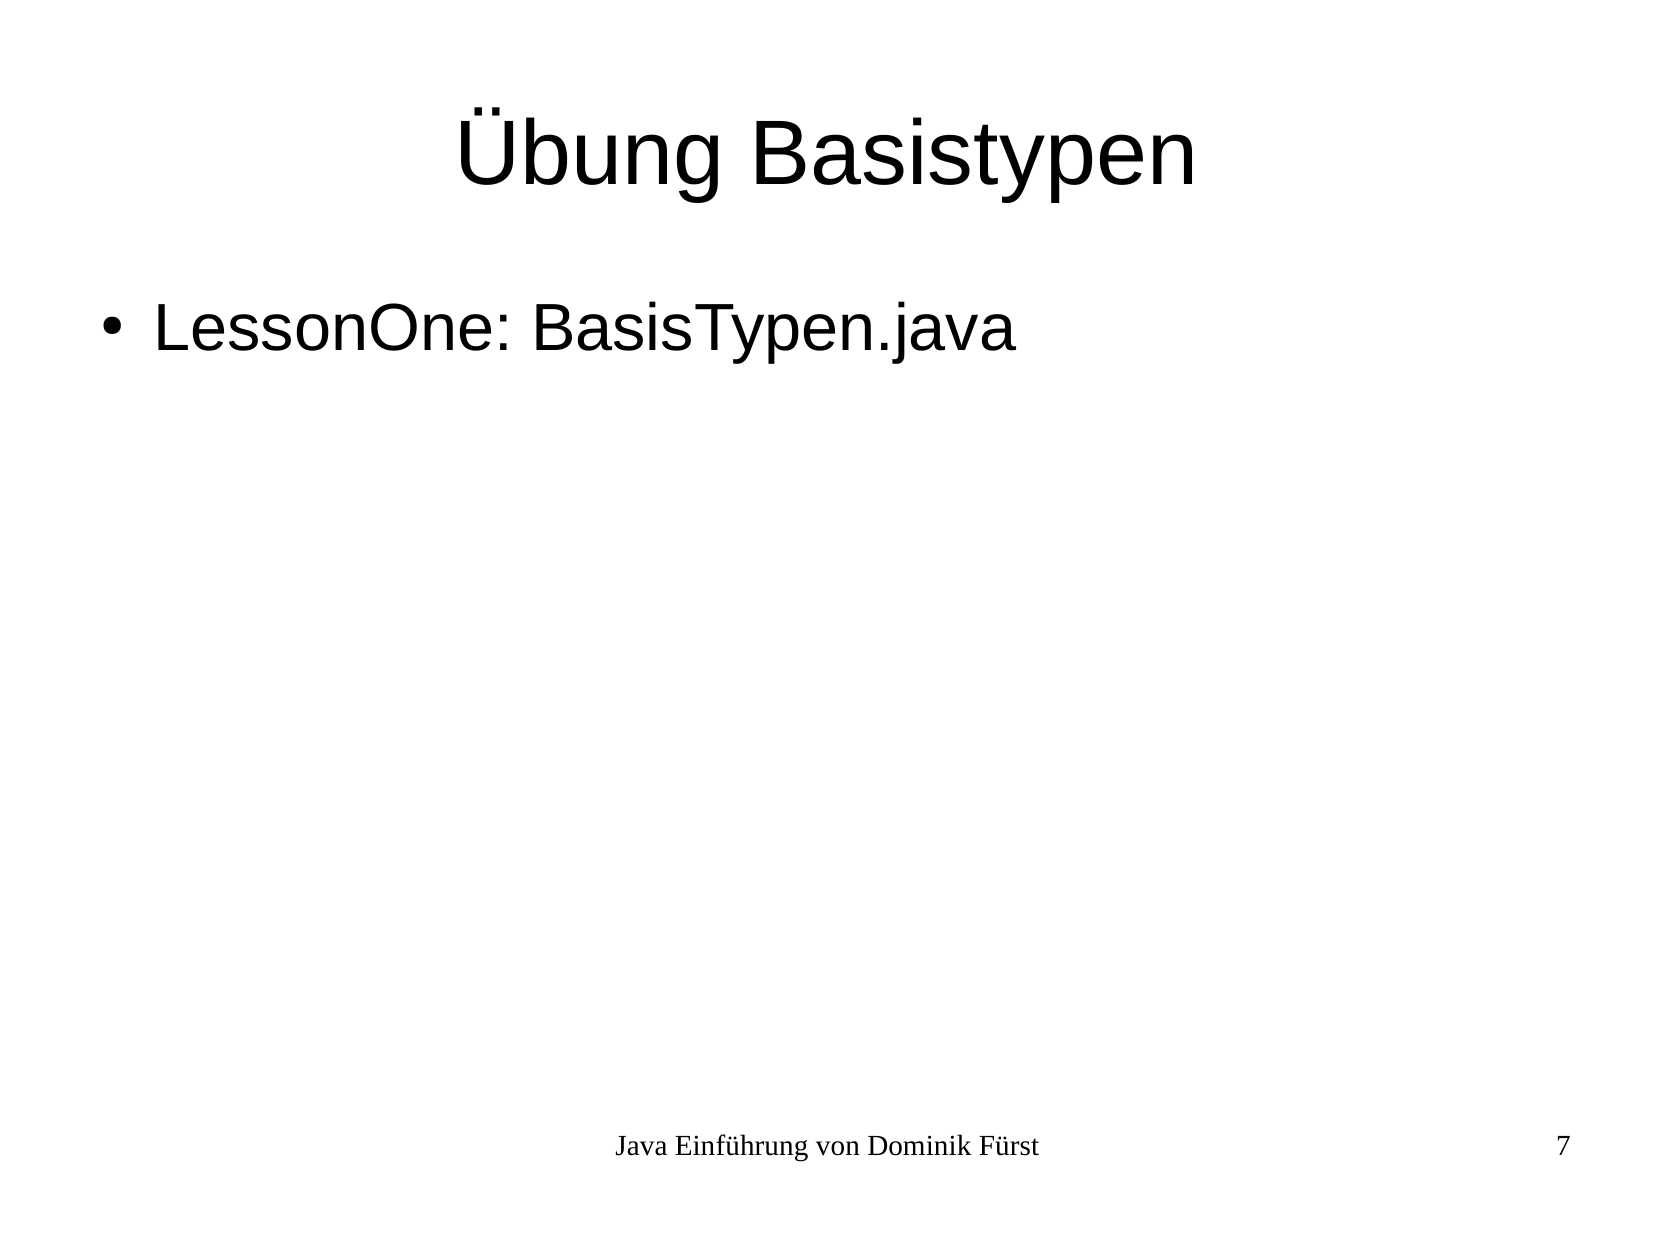

# Übung Basistypen
LessonOne: BasisTypen.java
Java Einführung von Dominik Fürst
7